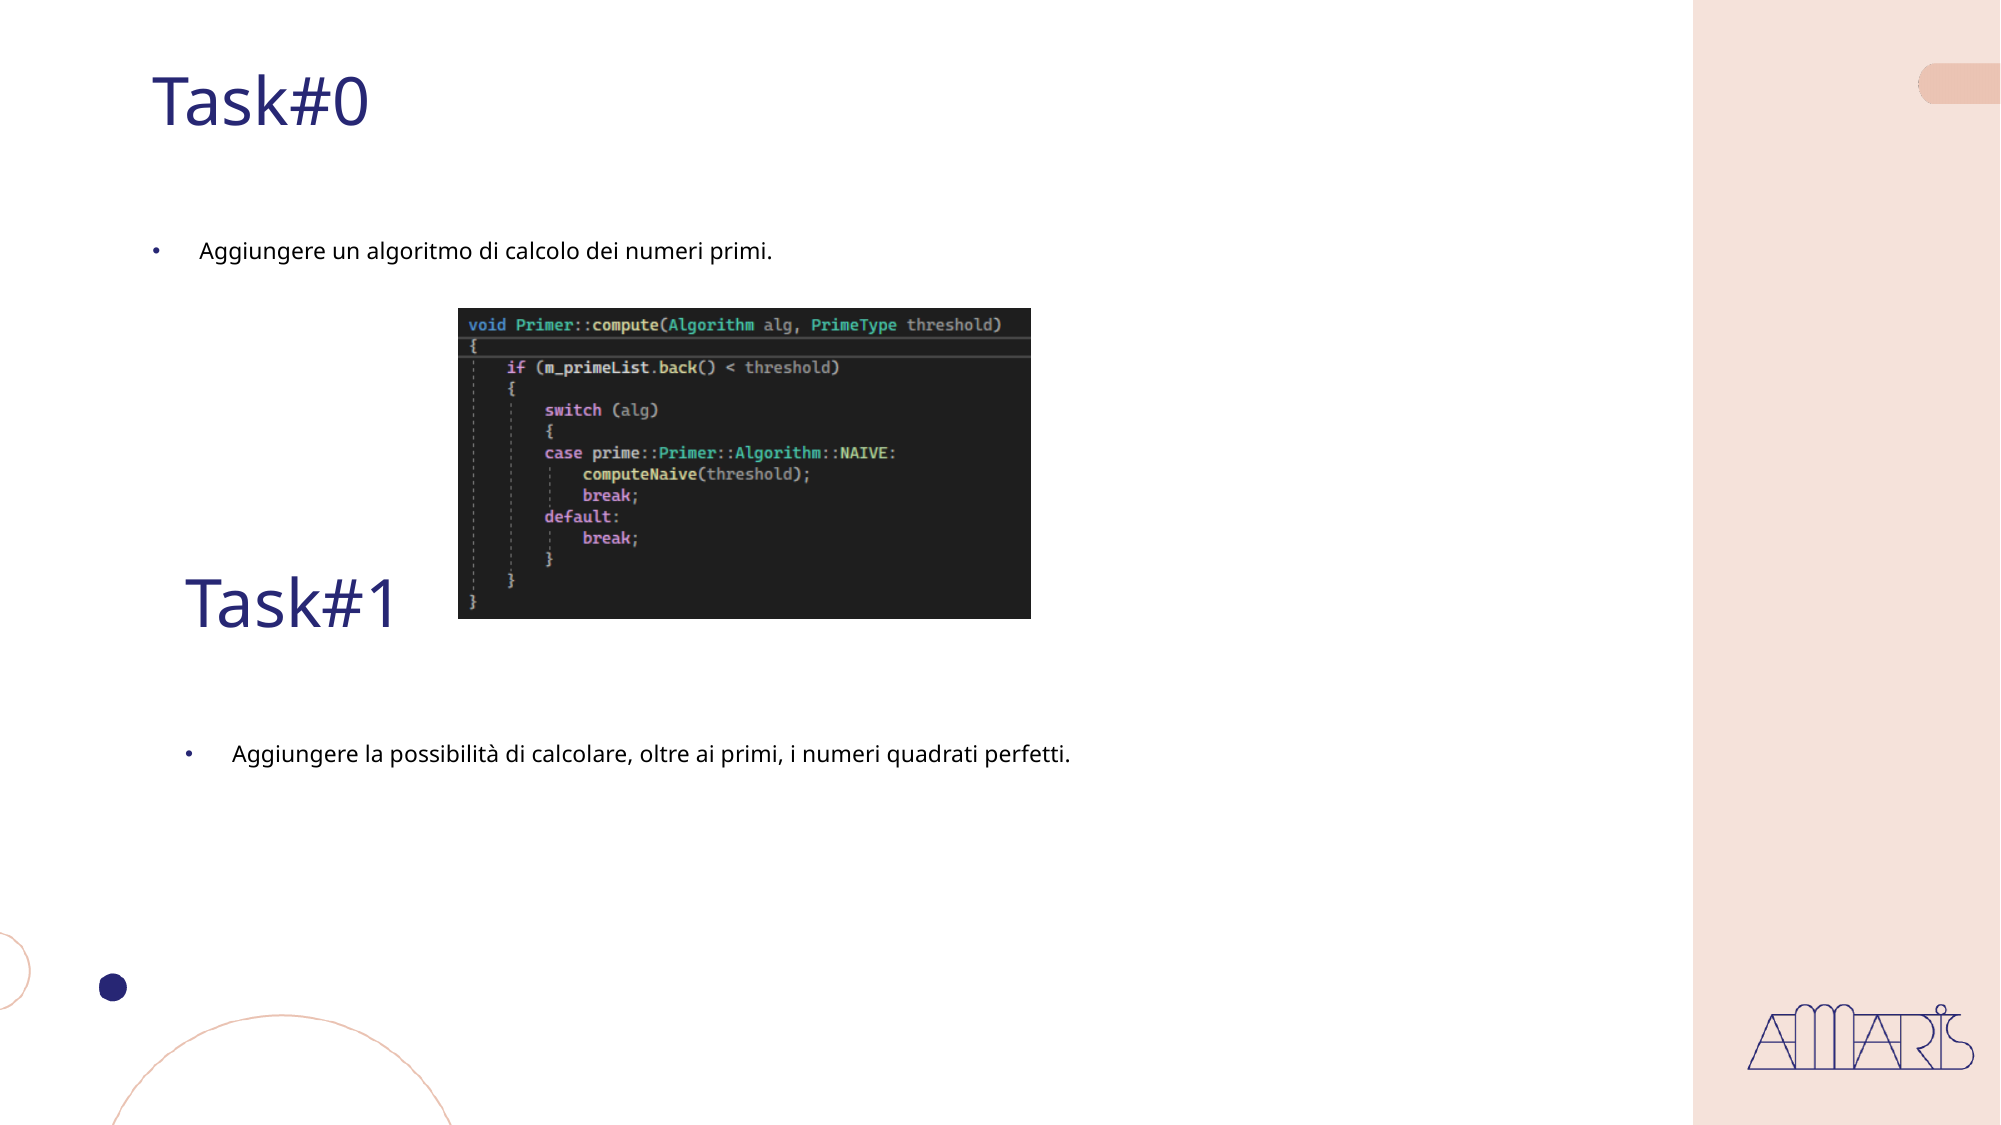

Task#0
# Aggiungere un algoritmo di calcolo dei numeri primi.
Task#1
Aggiungere la possibilità di calcolare, oltre ai primi, i numeri quadrati perfetti.